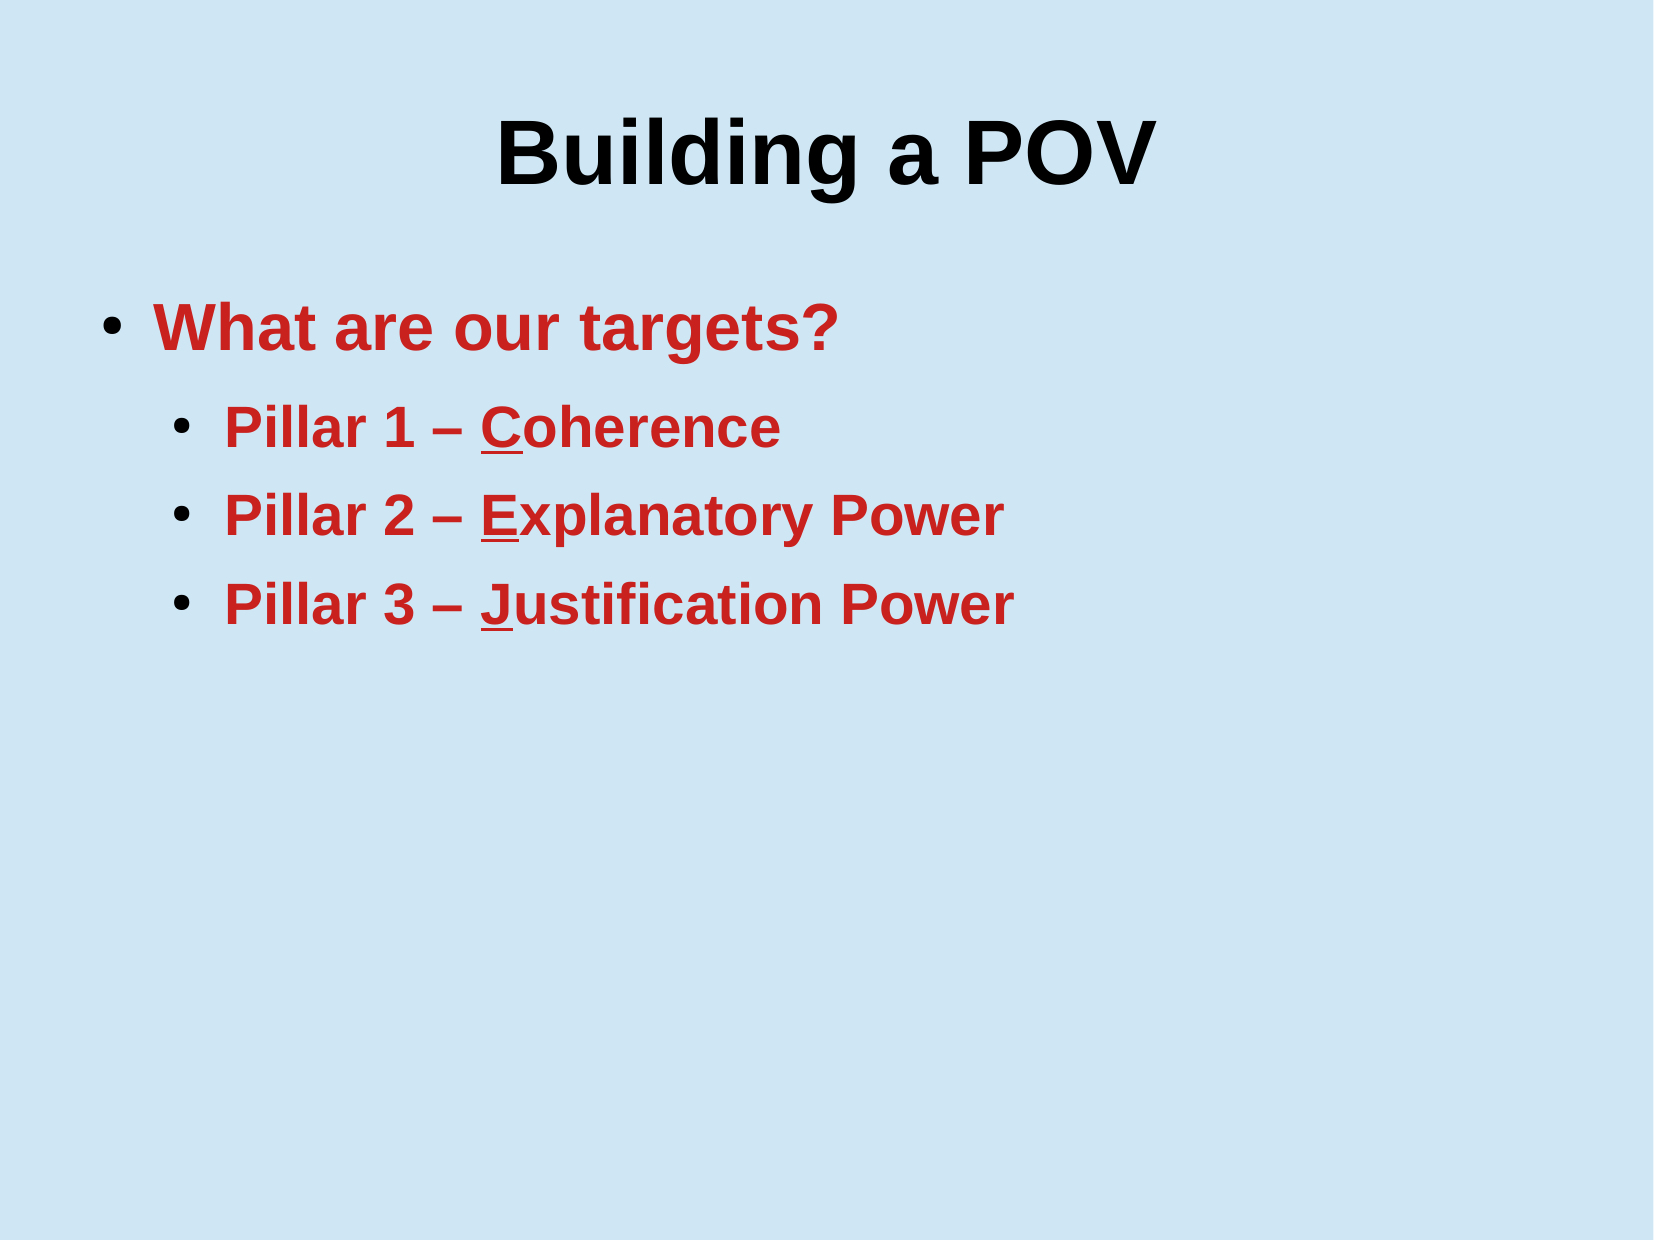

# Building a POV
What are our targets?
Pillar 1 – Coherence
Pillar 2 – Explanatory Power
Pillar 3 – Justification Power